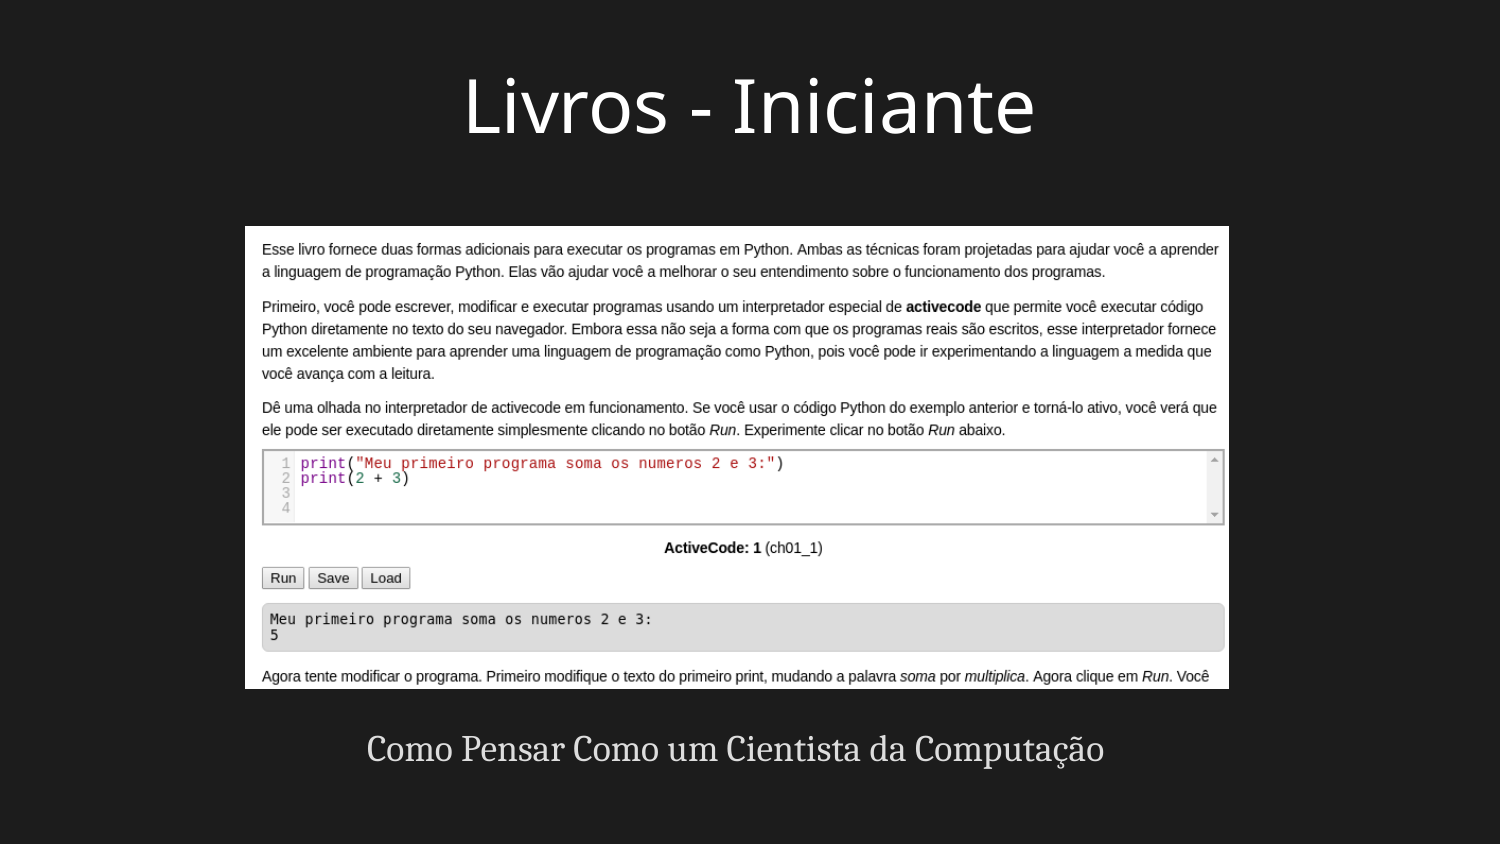

Livros - Iniciante
Como Pensar Como um Cientista da Computação